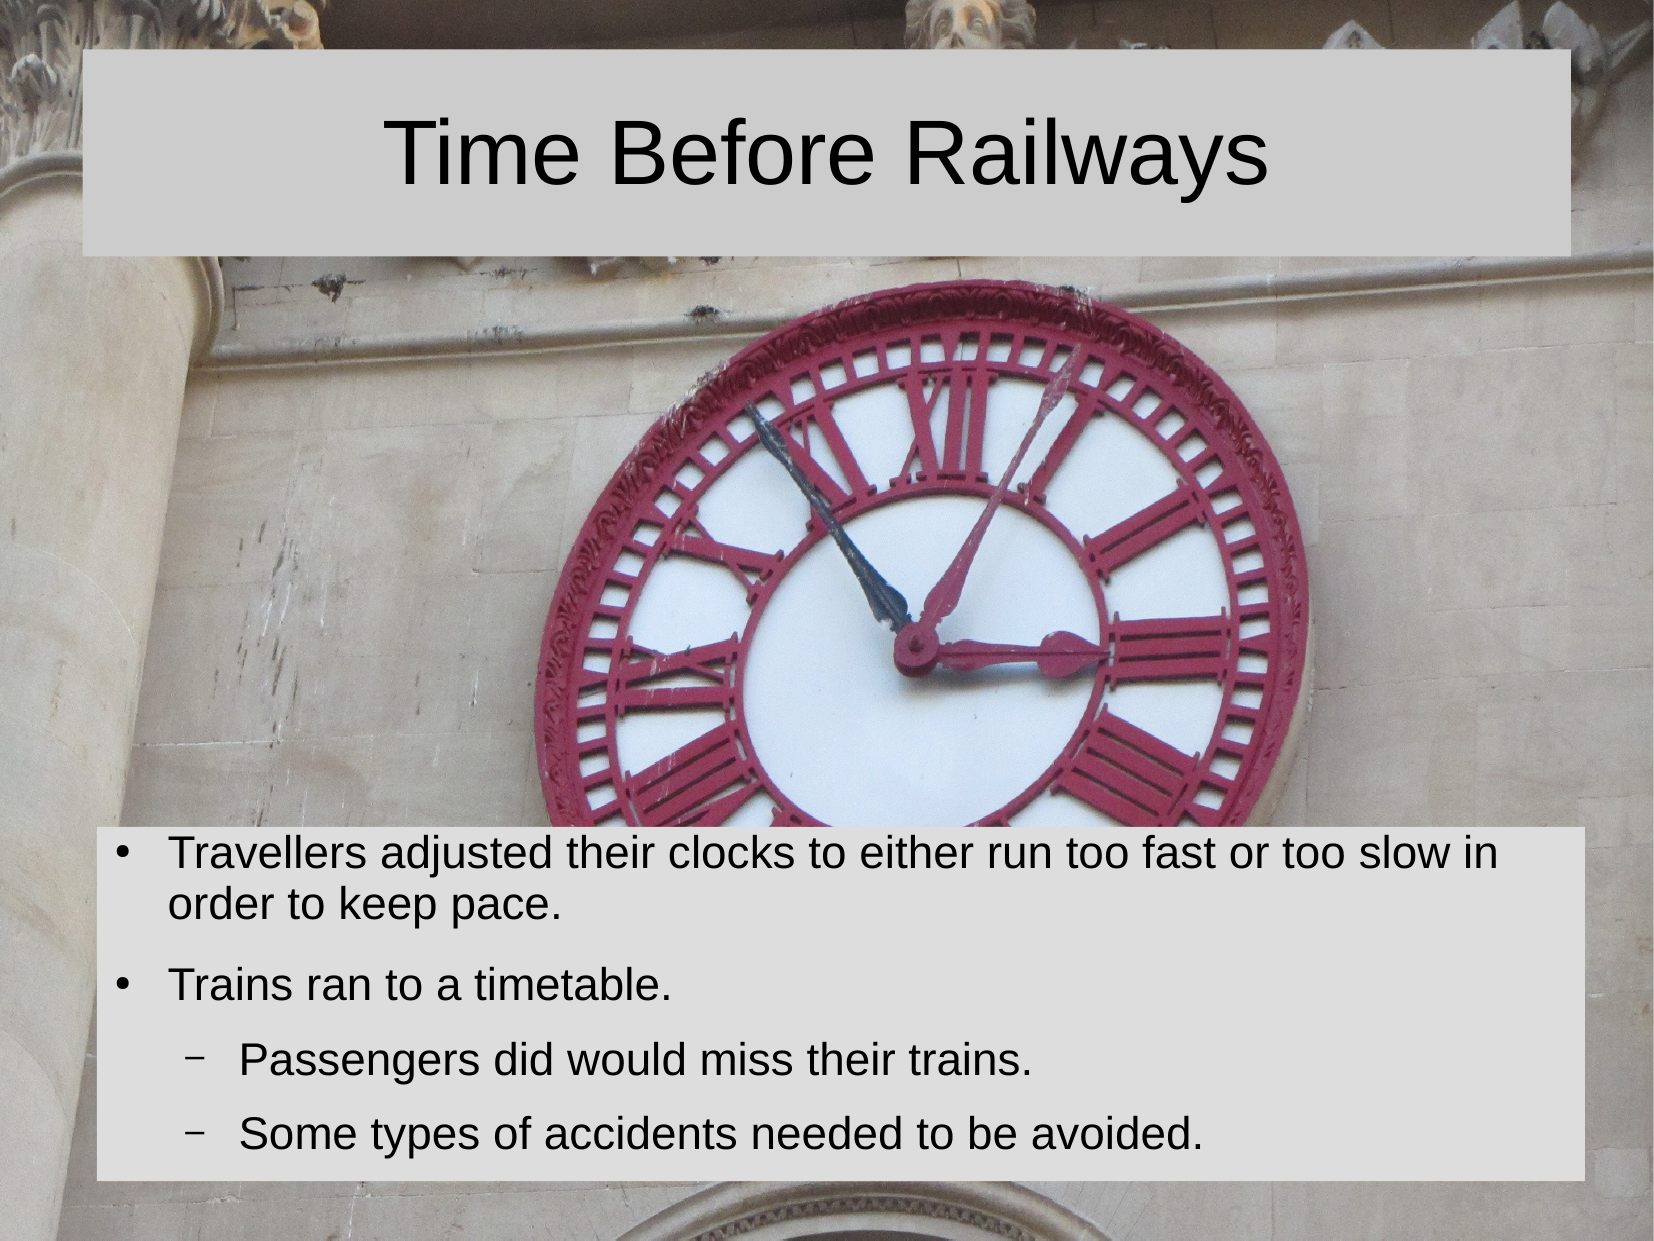

# Time Before Railways
Travellers adjusted their clocks to either run too fast or too slow in order to keep pace.
Trains ran to a timetable.
Passengers did would miss their trains.
Some types of accidents needed to be avoided.